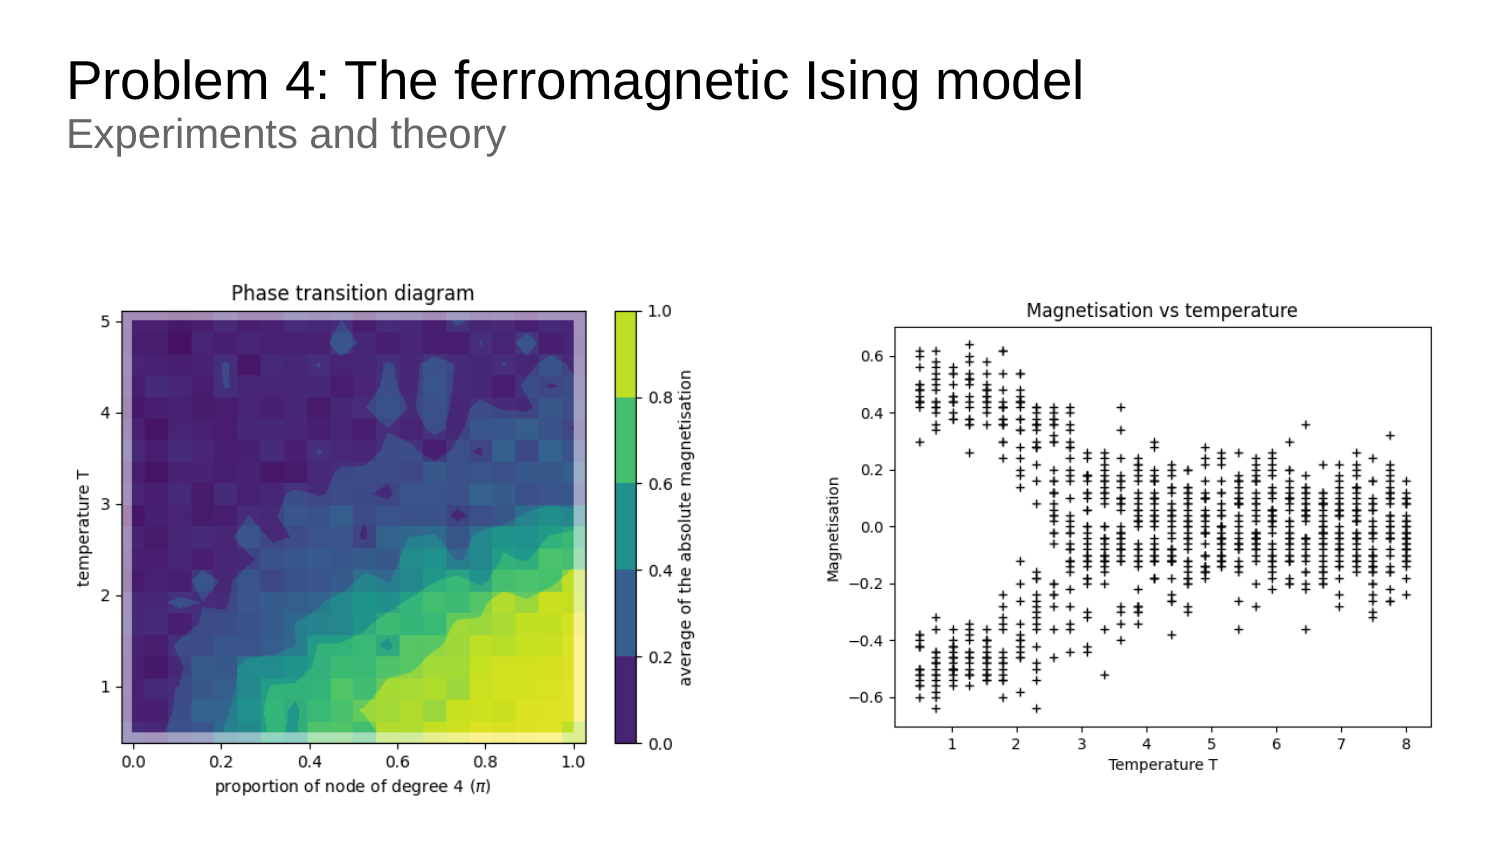

# Problem 4: The ferromagnetic Ising model Experiments and theory